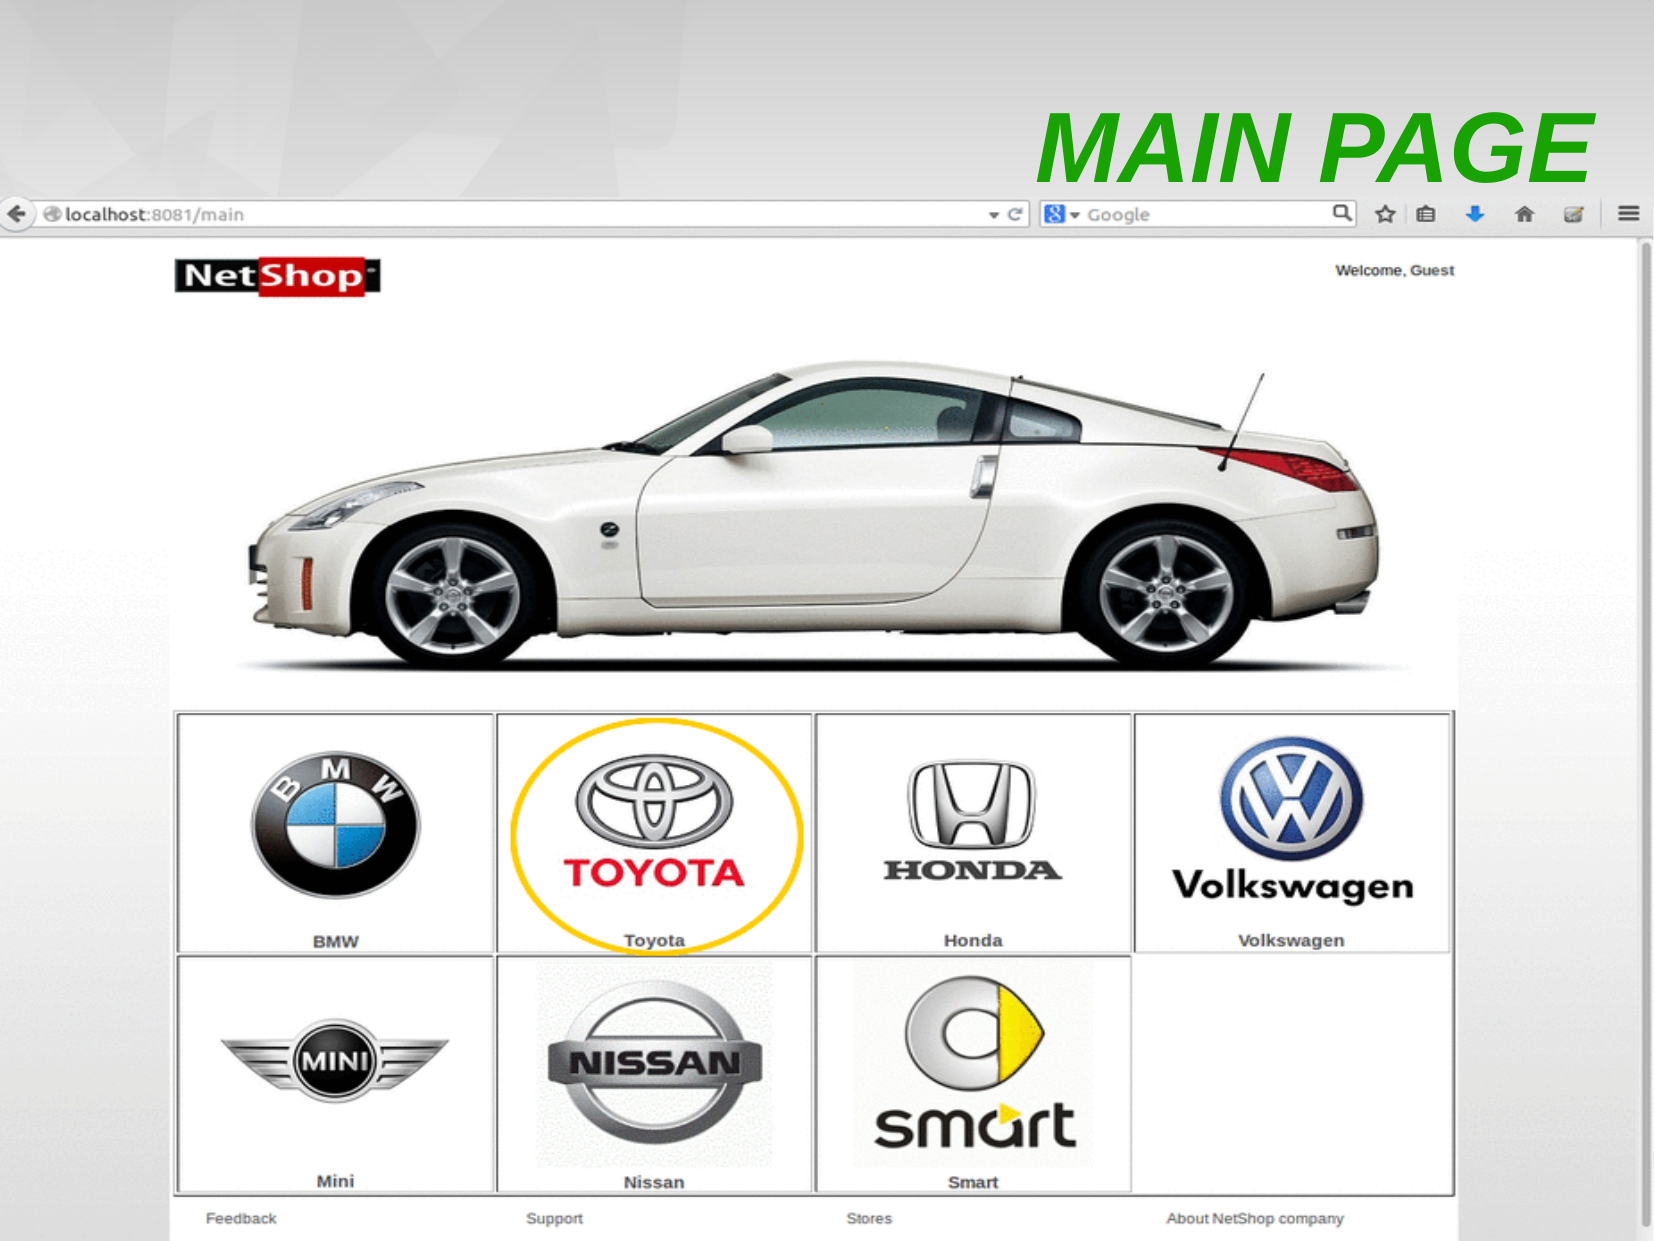

# MAIN PAGE
 Writing Selenium tests
Writing Mockito tests
Running tests
Running tests after changing source code
10
LibreOffice Productivity Suite